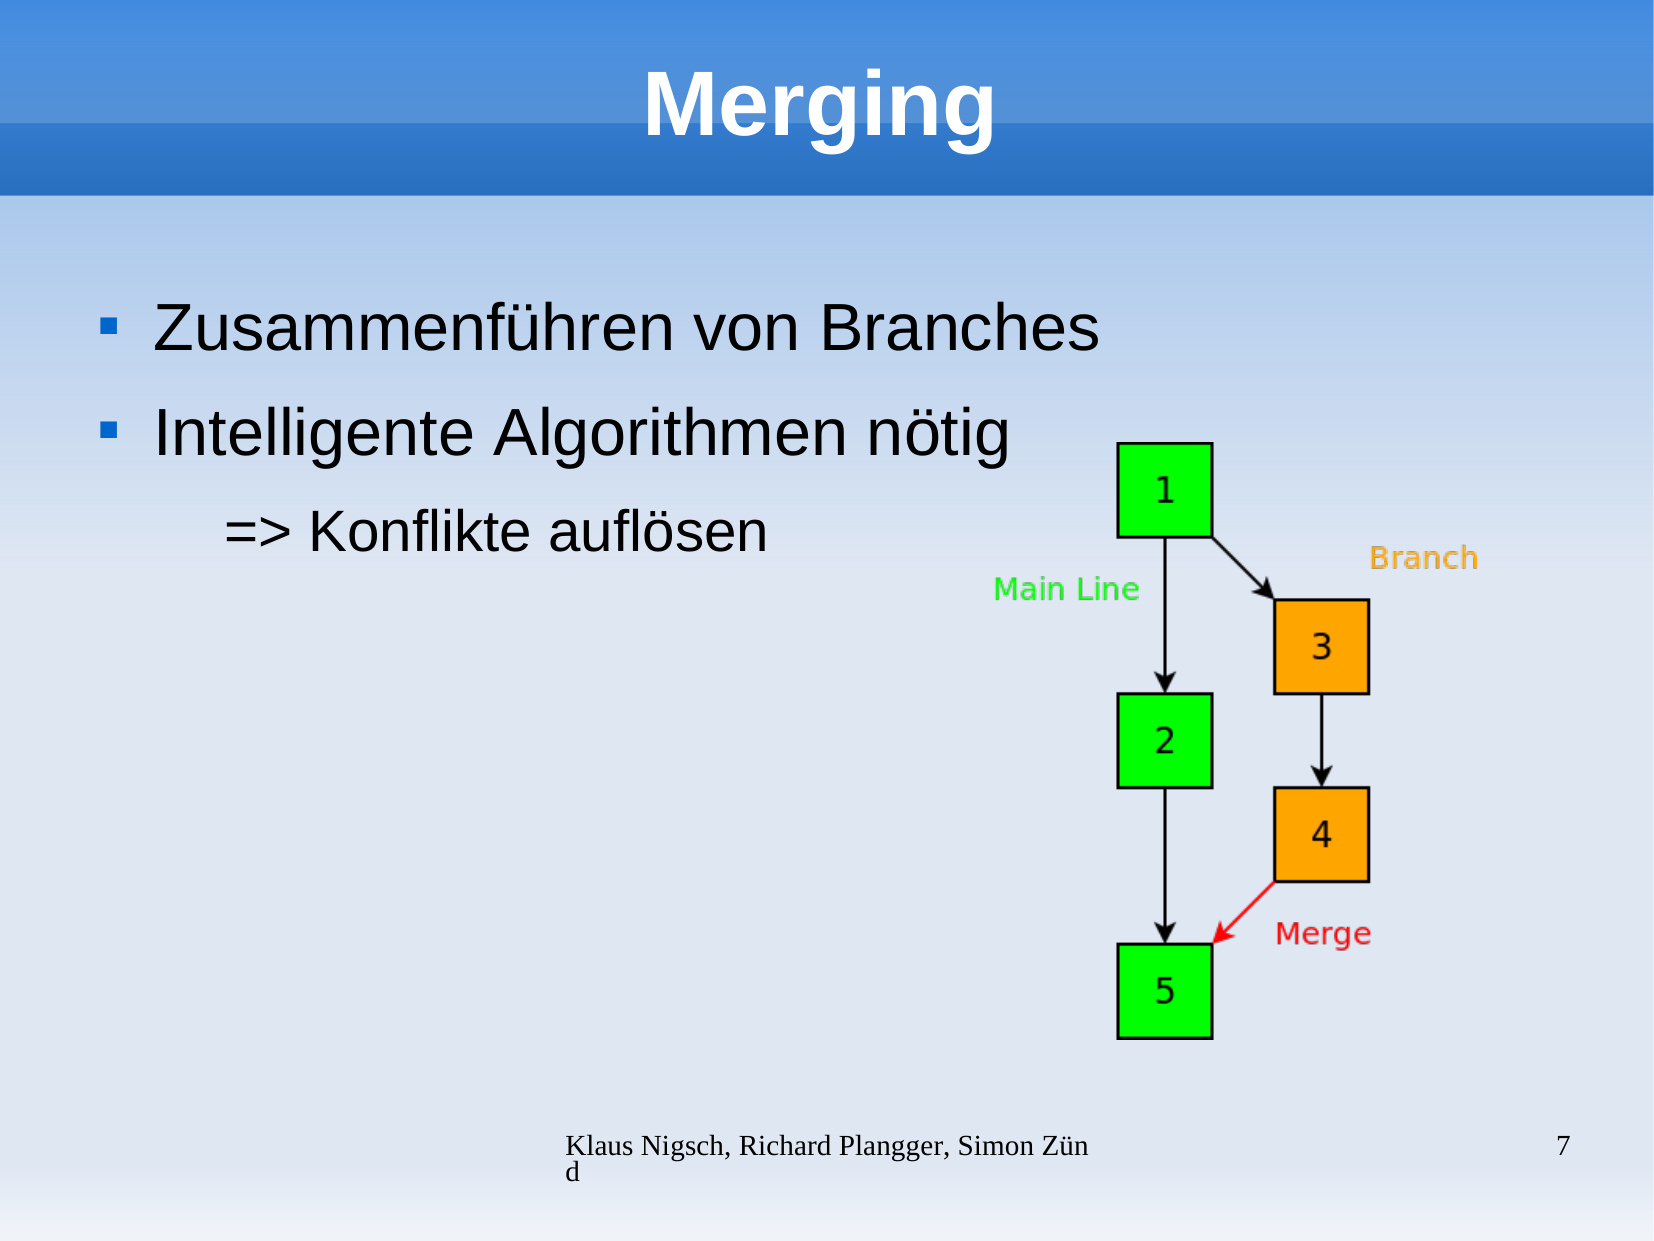

# Merging
Zusammenführen von Branches
Intelligente Algorithmen nötig
=> Konflikte auflösen
Klaus Nigsch, Richard Plangger, Simon Zünd
7